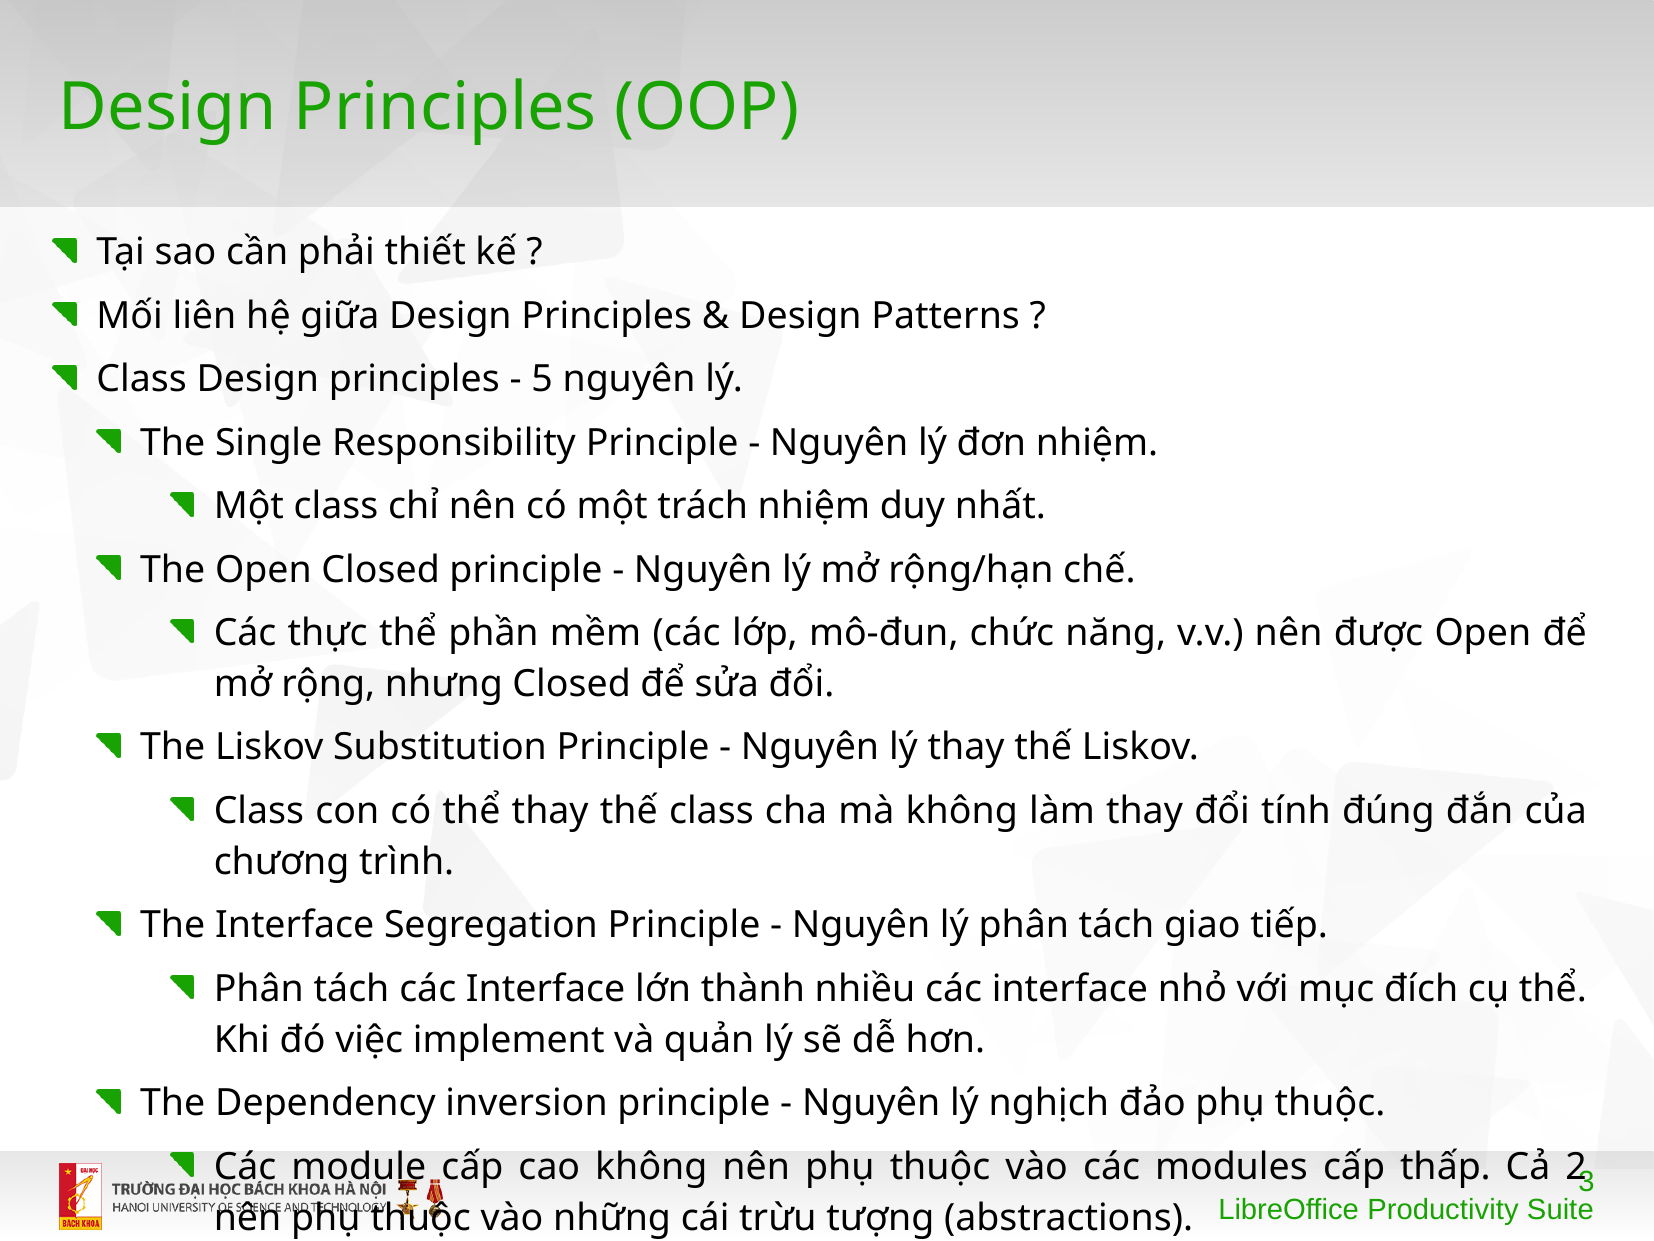

# Design Principles (OOP)
Tại sao cần phải thiết kế ?
Mối liên hệ giữa Design Principles & Design Patterns ?
Class Design principles - 5 nguyên lý.
The Single Responsibility Principle - Nguyên lý đơn nhiệm.
Một class chỉ nên có một trách nhiệm duy nhất.
The Open Closed principle - Nguyên lý mở rộng/hạn chế.
Các thực thể phần mềm (các lớp, mô-đun, chức năng, v.v.) nên được Open để mở rộng, nhưng Closed để sửa đổi.
The Liskov Substitution Principle - Nguyên lý thay thế Liskov.
Class con có thể thay thế class cha mà không làm thay đổi tính đúng đắn của chương trình.
The Interface Segregation Principle - Nguyên lý phân tách giao tiếp.
Phân tách các Interface lớn thành nhiều các interface nhỏ với mục đích cụ thể. Khi đó việc implement và quản lý sẽ dễ hơn.
The Dependency inversion principle - Nguyên lý nghịch đảo phụ thuộc.
Các module cấp cao không nên phụ thuộc vào các modules cấp thấp. Cả 2 nên phụ thuộc vào những cái trừu tượng (abstractions).
Những cái trừu tượng không nên phụ thuộc vào chi tiết, mà ngược lại.
3
LibreOffice Productivity Suite